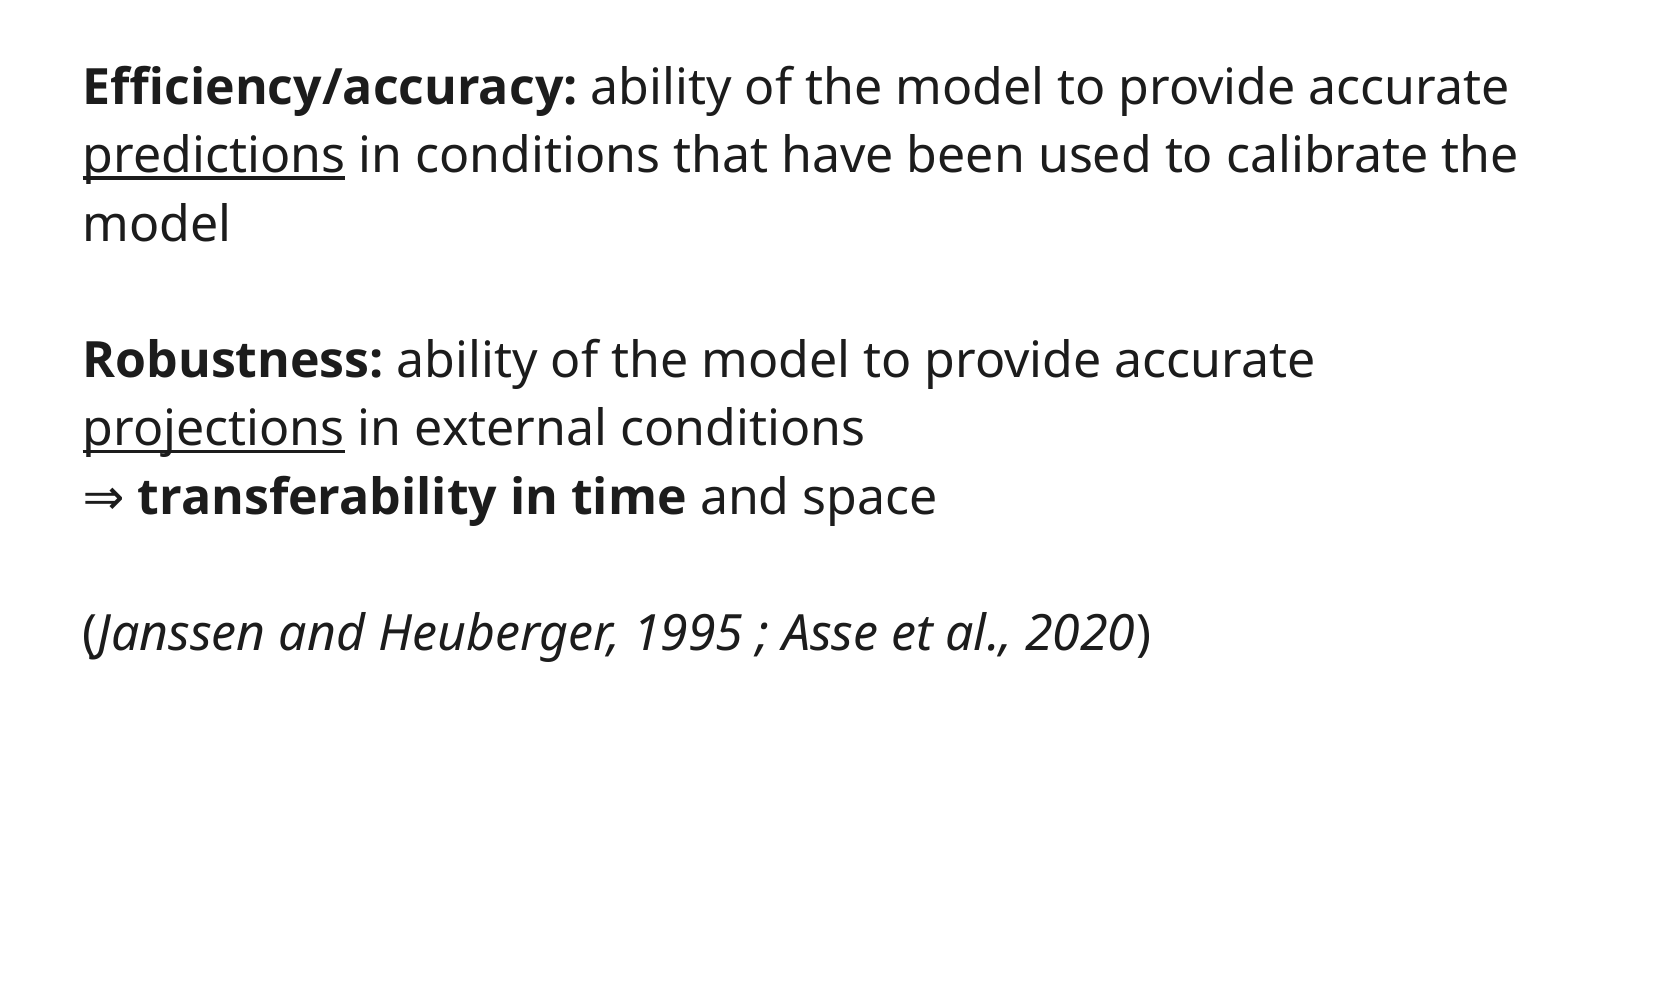

# Efficiency/accuracy: ability of the model to provide accurate predictions in conditions that have been used to calibrate the model
Robustness: ability of the model to provide accurate projections in external conditions
⇒ transferability in time and space
(Janssen and Heuberger, 1995 ; Asse et al., 2020)